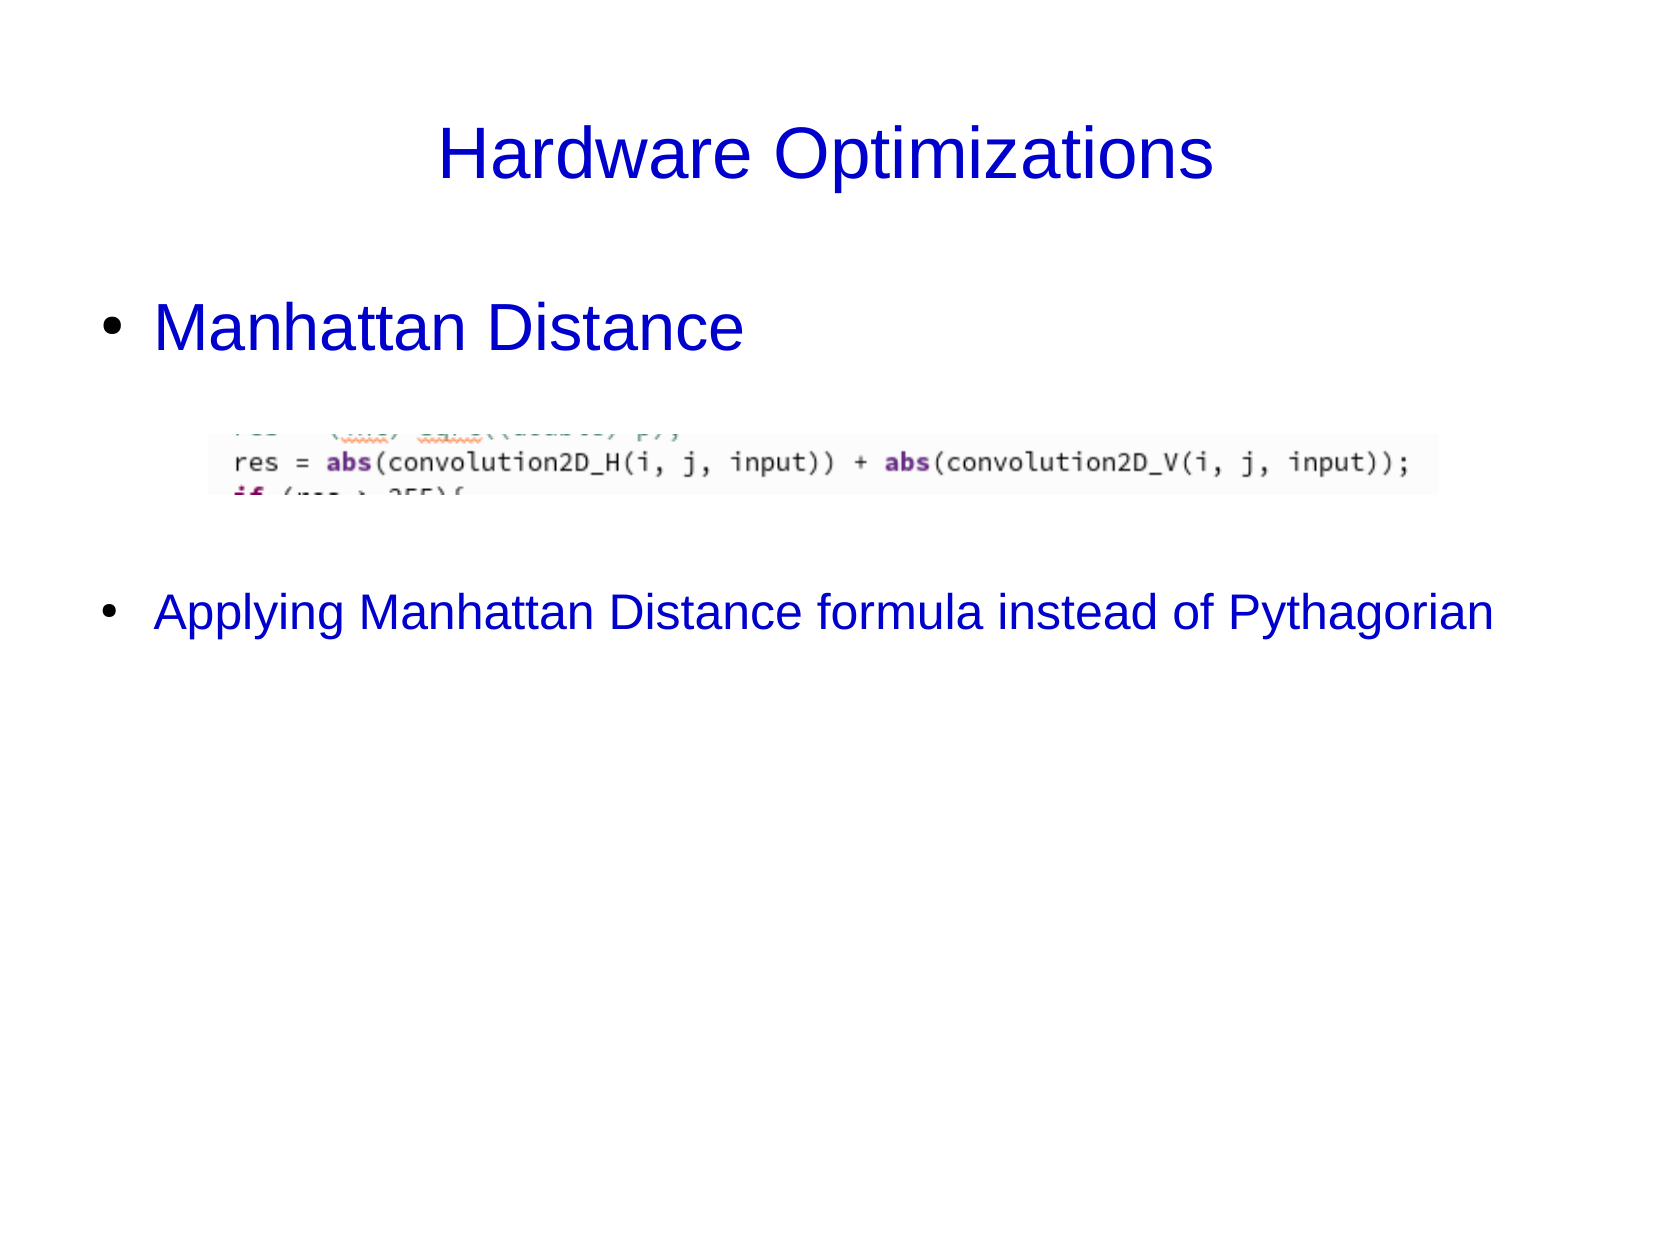

# Hardware Optimizations
Manhattan Distance
Applying Manhattan Distance formula instead of Pythagorian